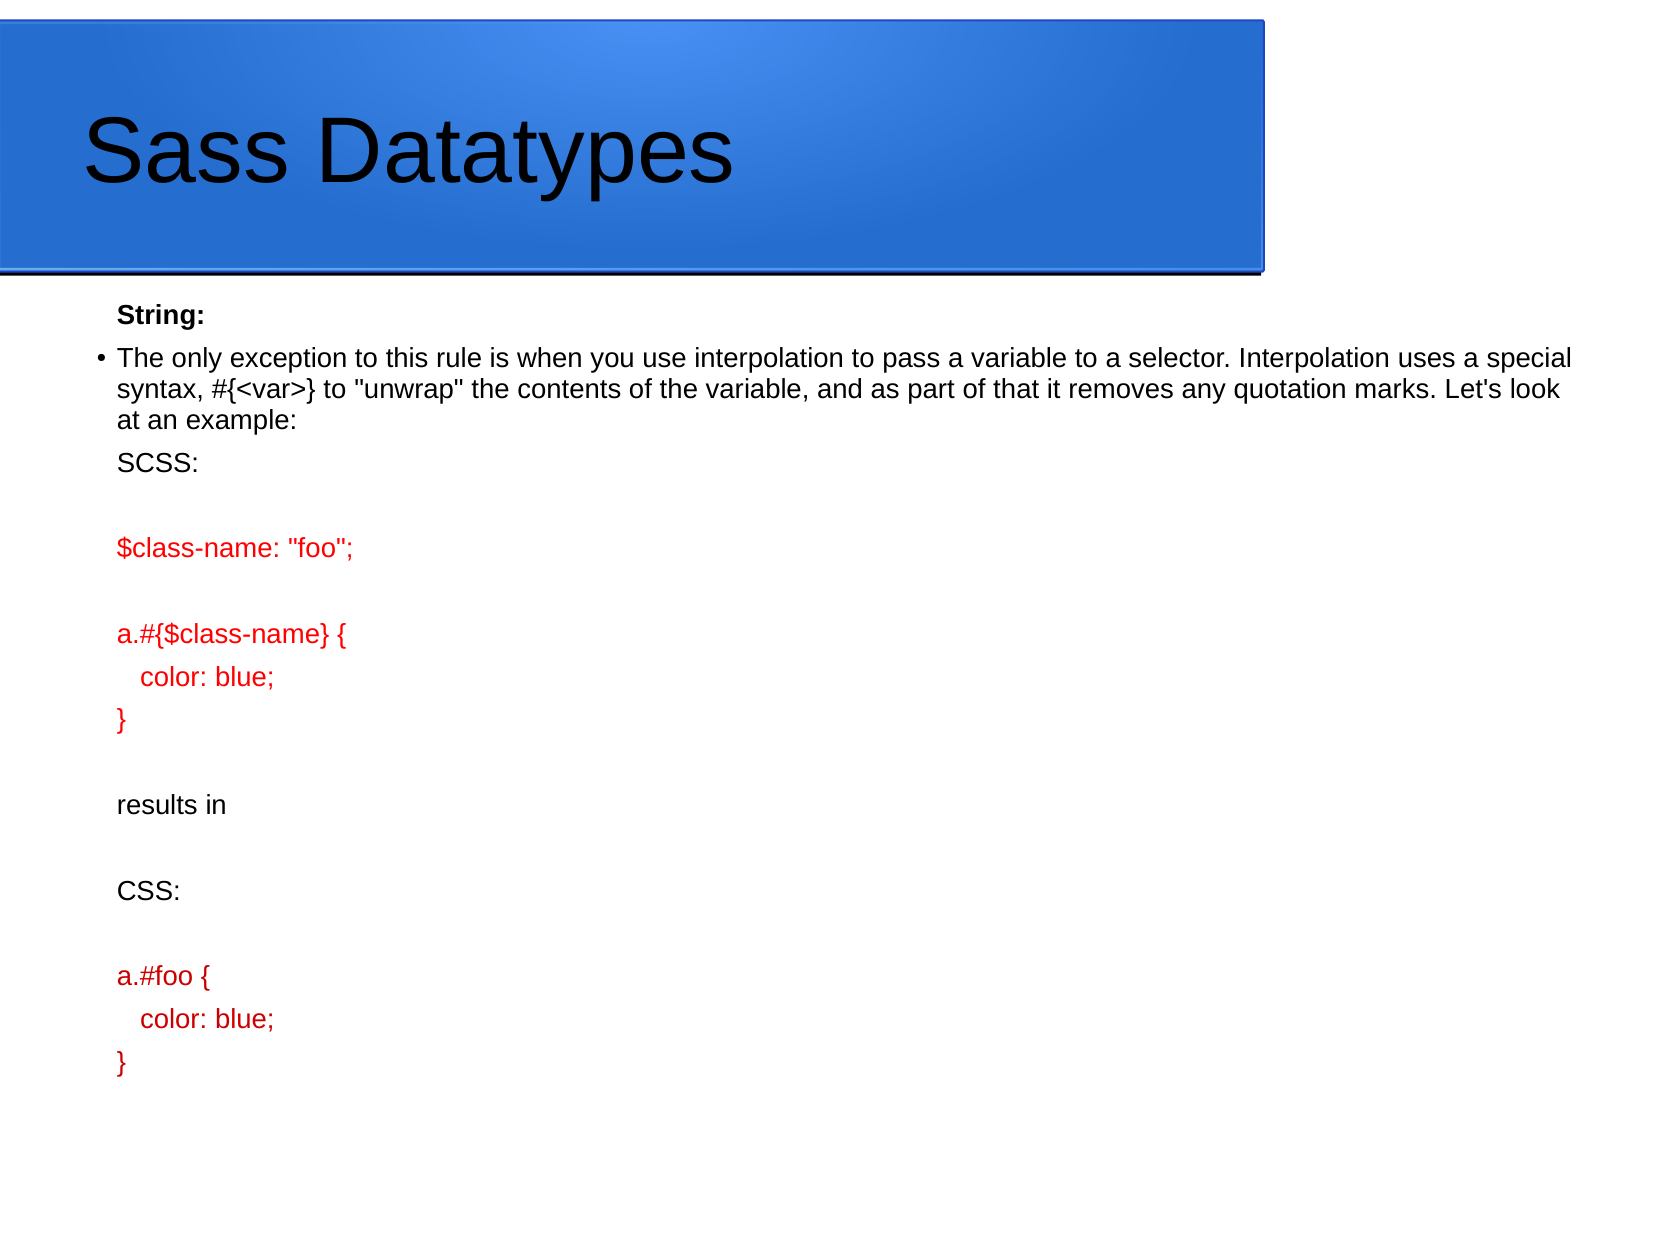

# Sass Datatypes
String:
The only exception to this rule is when you use interpolation to pass a variable to a selector. Interpolation uses a special syntax, #{<var>} to "unwrap" the contents of the variable, and as part of that it removes any quotation marks. Let's look at an example:
SCSS:
$class-name: "foo";
a.#{$class-name} {
 color: blue;
}
results in
CSS:
a.#foo {
 color: blue;
}